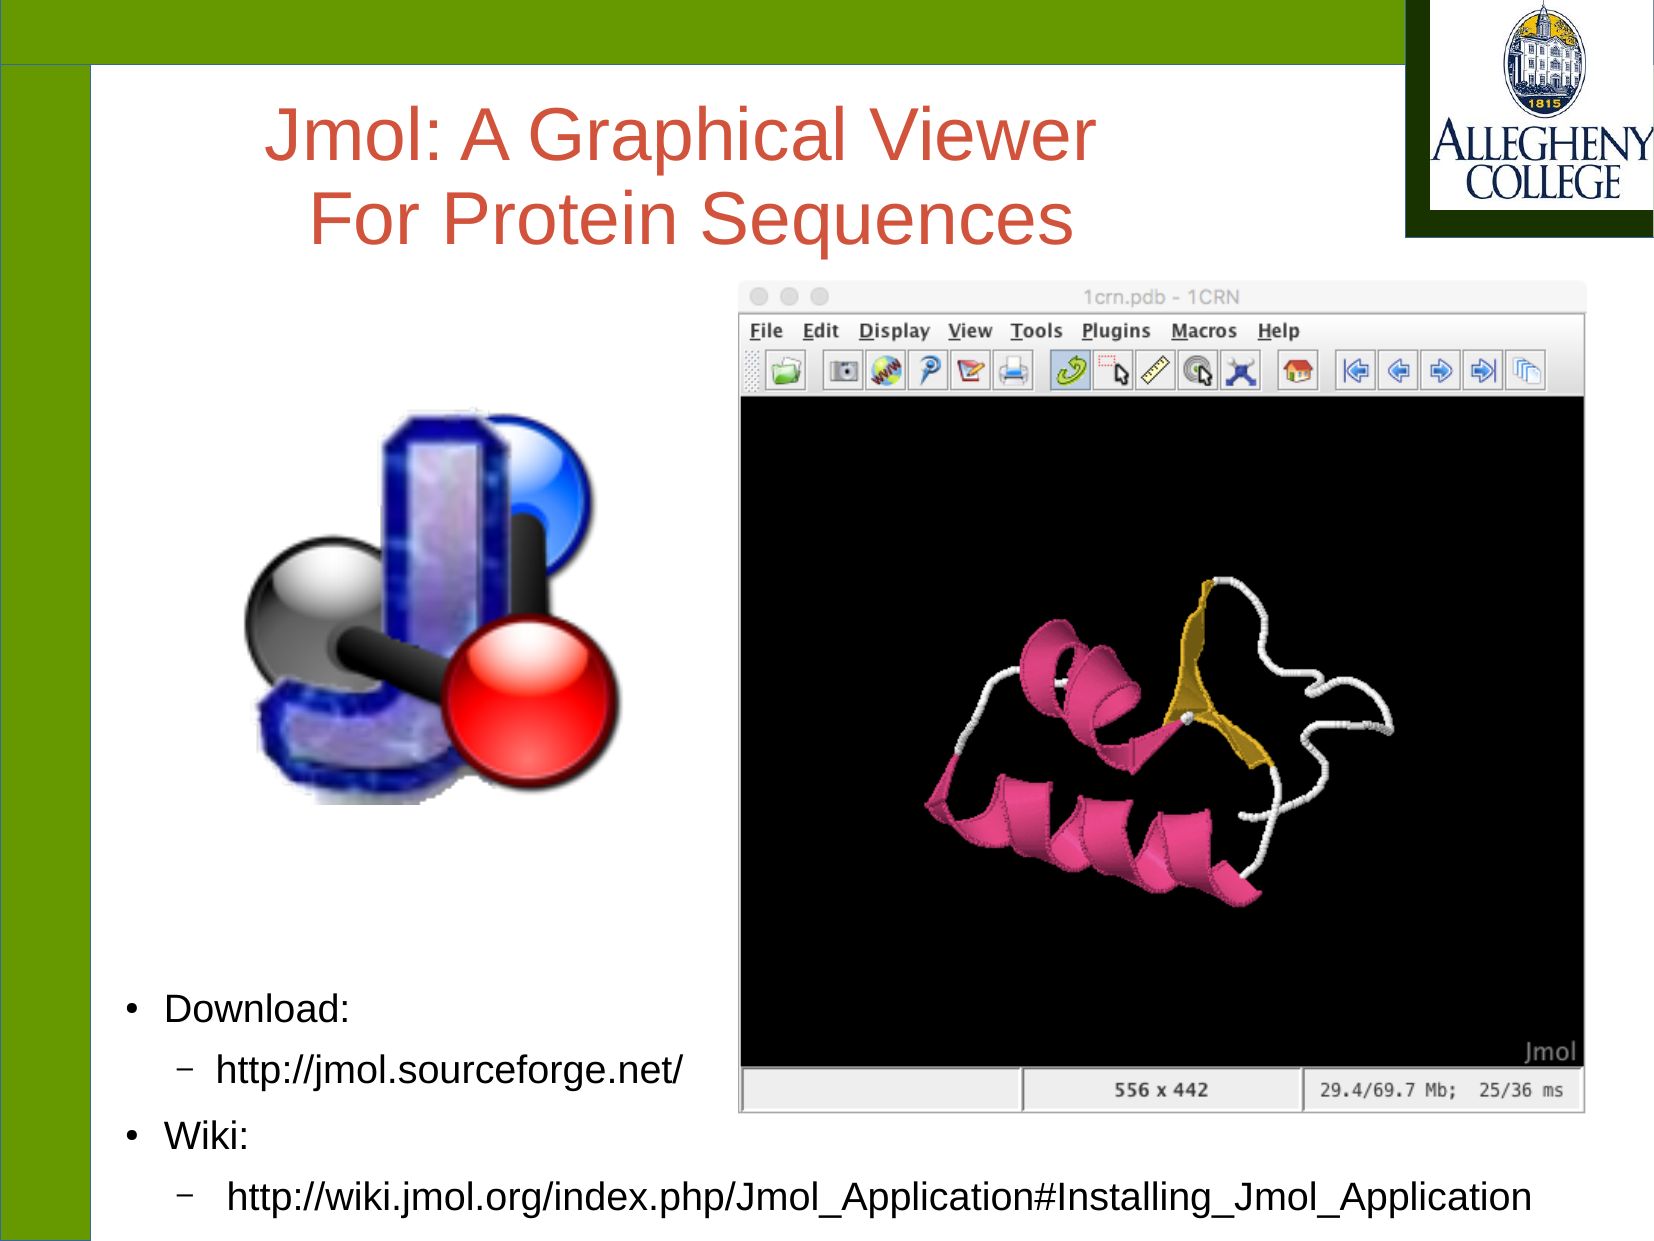

# Jmol: A Graphical Viewer For Protein Sequences
Download:
http://jmol.sourceforge.net/
Wiki:
 http://wiki.jmol.org/index.php/Jmol_Application#Installing_Jmol_Application